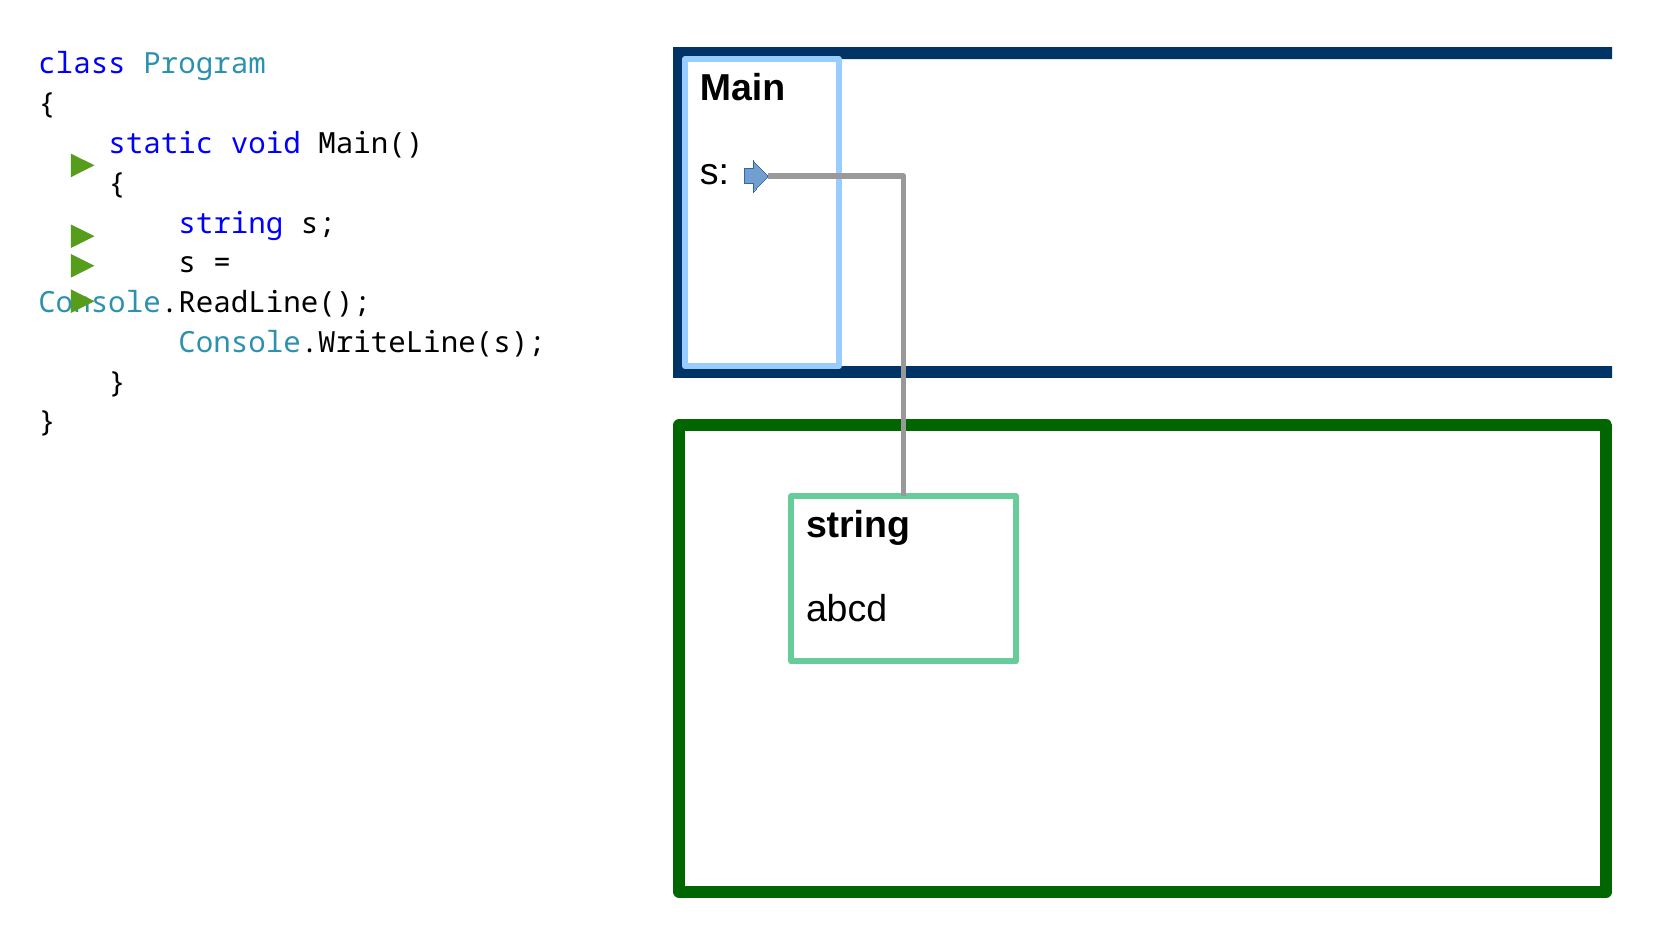

class Program
{
 static void Main()
 {
 string s;
 s = Console.ReadLine();
 Console.WriteLine(s);
 }
}
Main
s:
string
abcd